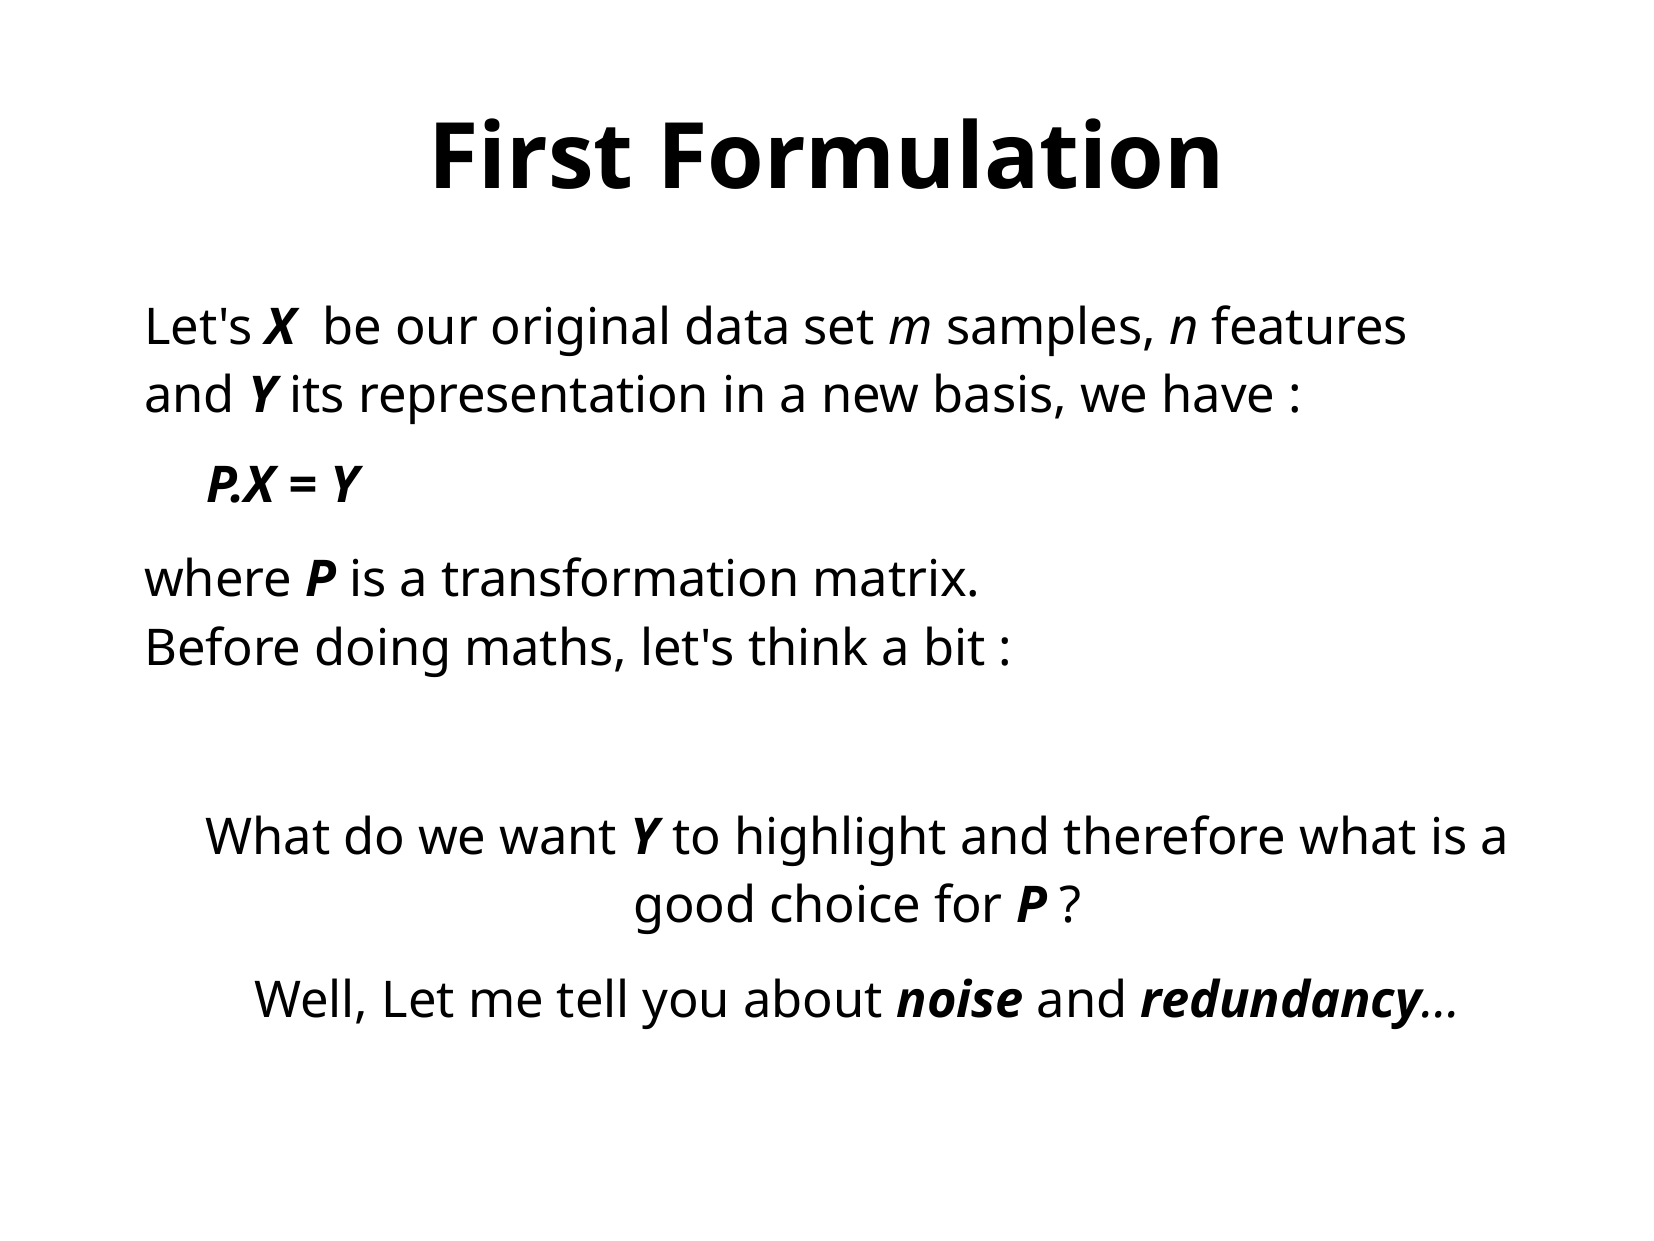

# First Formulation
Let's X be our original data set m samples, n features
and Y its representation in a new basis, we have :
P.X = Y
where P is a transformation matrix.
Before doing maths, let's think a bit :
What do we want Y to highlight and therefore what is a good choice for P ?
Well, Let me tell you about noise and redundancy...